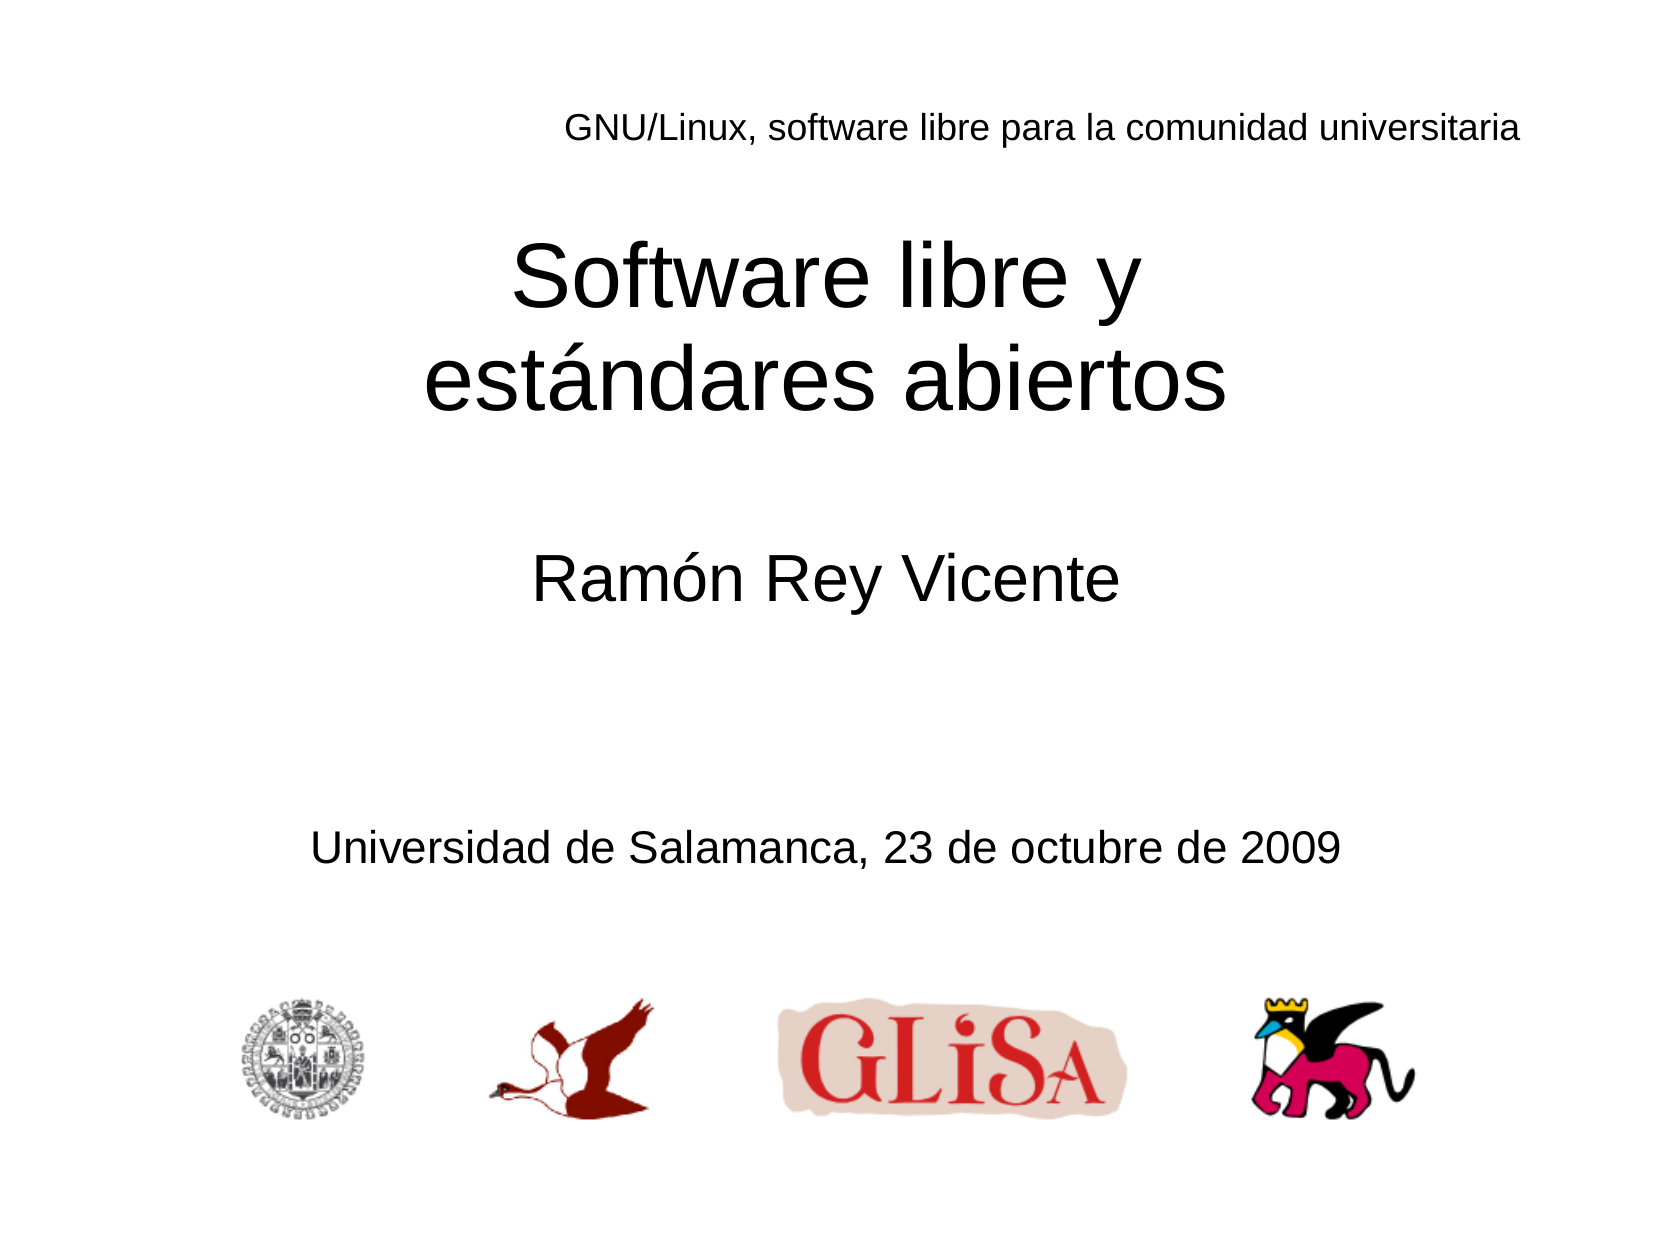

GNU/Linux, software libre para la comunidad universitaria
Software libre y
estándares abiertos
Ramón Rey Vicente
Universidad de Salamanca, 23 de octubre de 2009